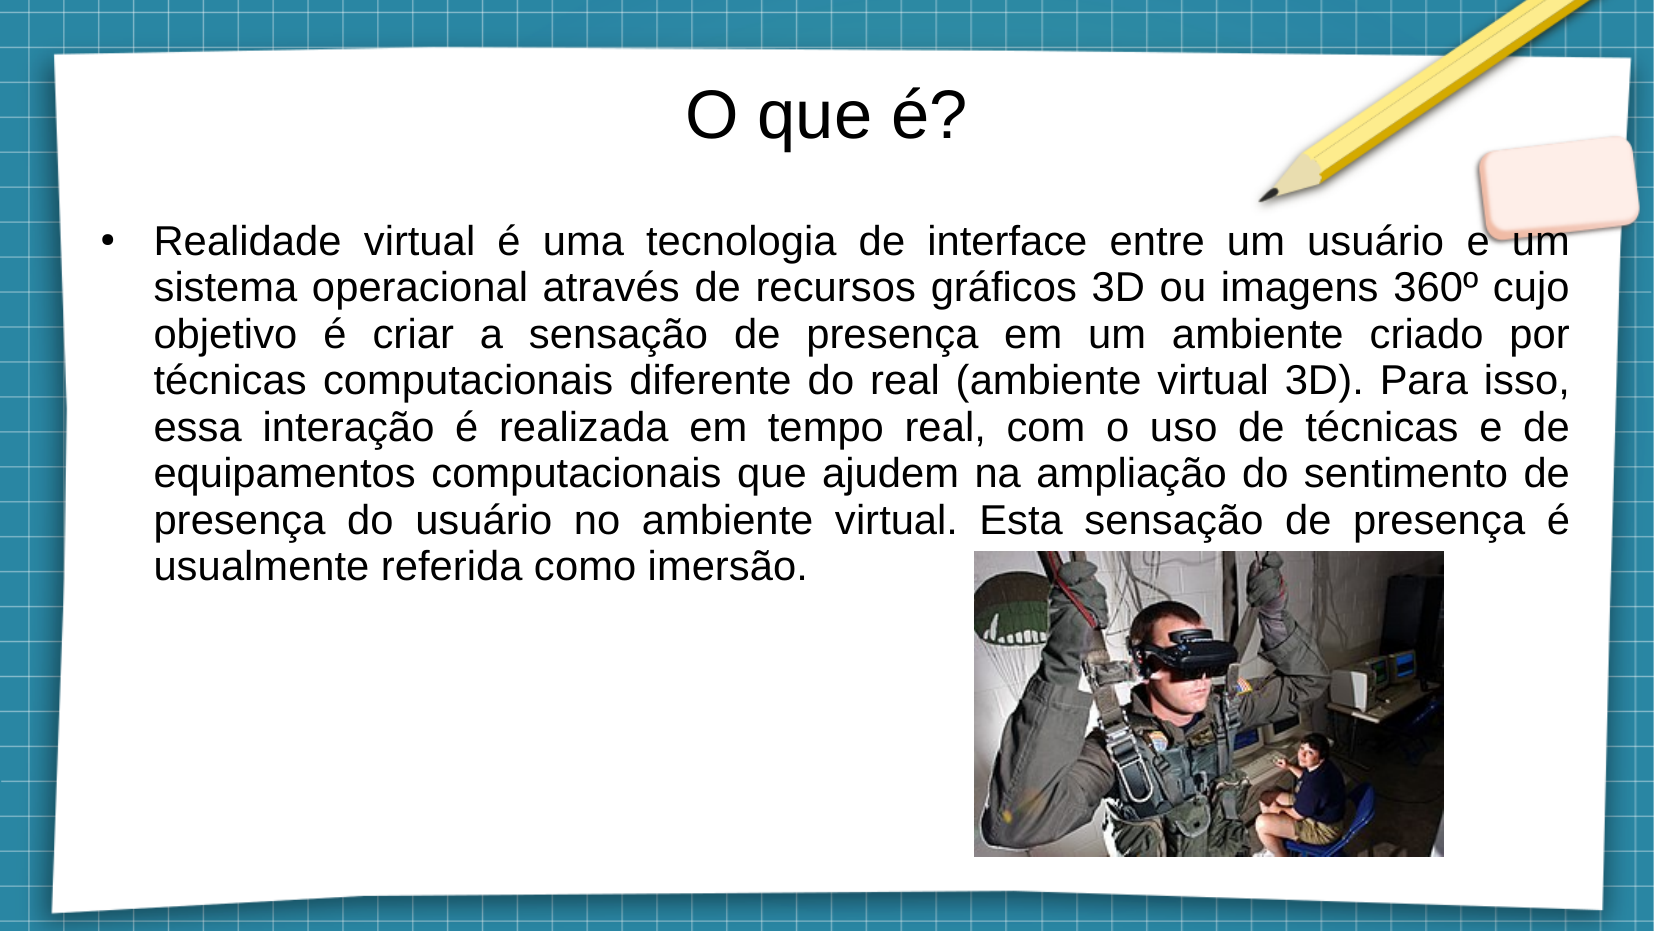

# O que é?
Realidade virtual é uma tecnologia de interface entre um usuário e um sistema operacional através de recursos gráficos 3D ou imagens 360º cujo objetivo é criar a sensação de presença em um ambiente criado por técnicas computacionais diferente do real (ambiente virtual 3D). Para isso, essa interação é realizada em tempo real, com o uso de técnicas e de equipamentos computacionais que ajudem na ampliação do sentimento de presença do usuário no ambiente virtual. Esta sensação de presença é usualmente referida como imersão.